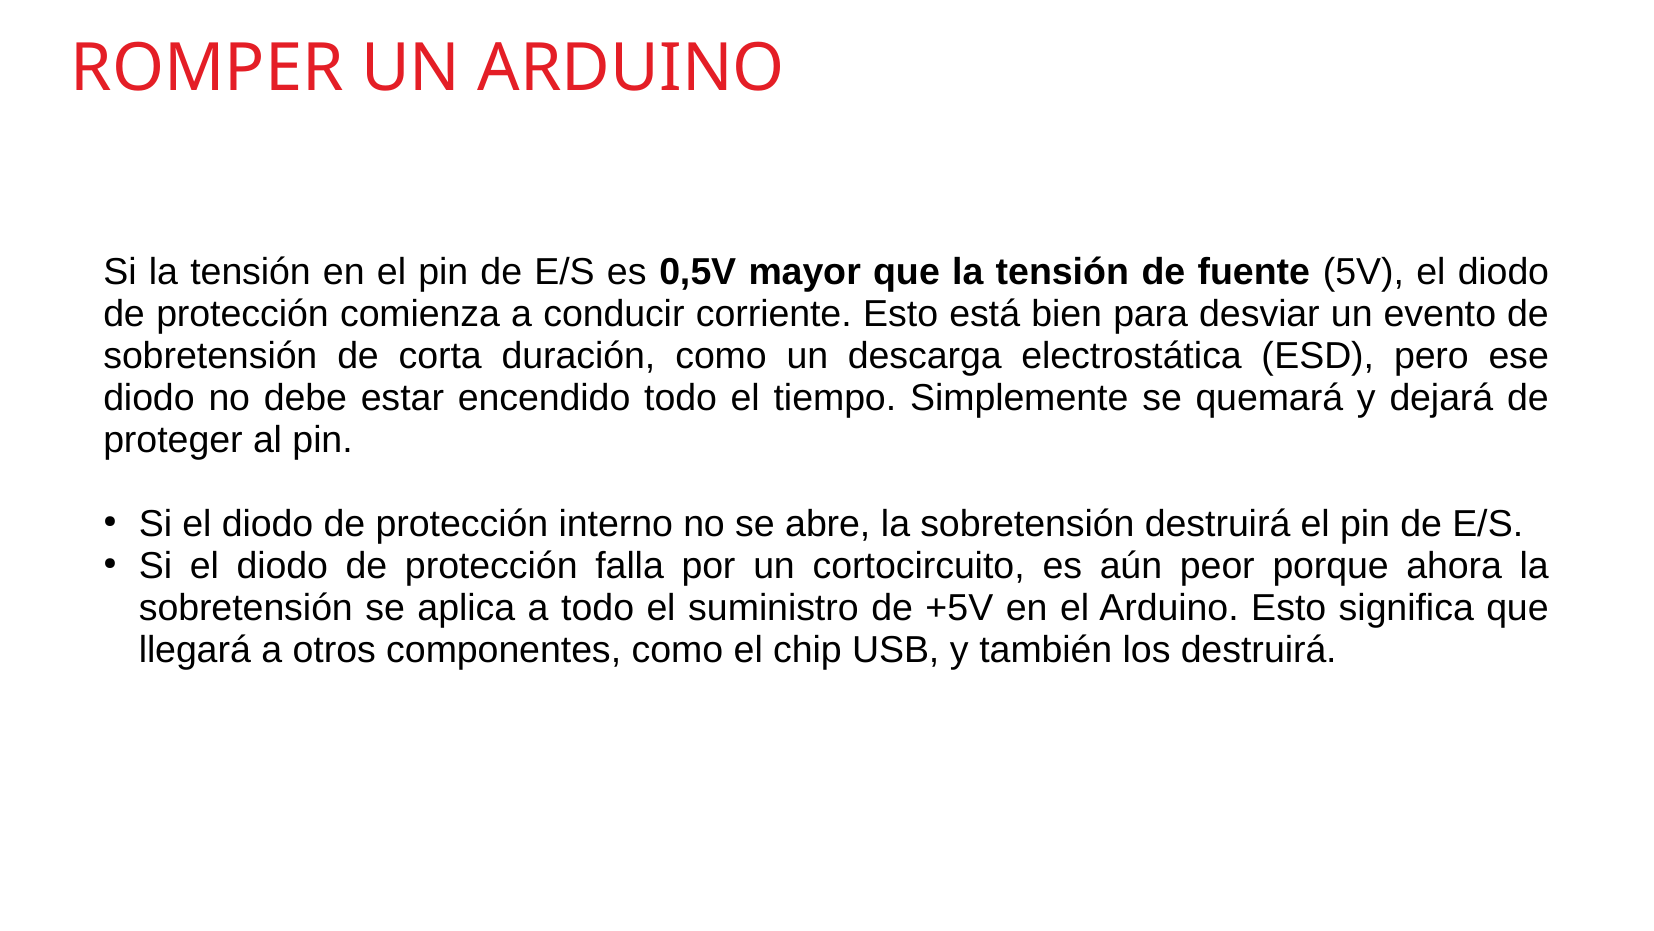

# ROMPER UN ARDUINO
Si la tensión en el pin de E/S es 0,5V mayor que la tensión de fuente (5V), el diodo de protección comienza a conducir corriente. Esto está bien para desviar un evento de sobretensión de corta duración, como un descarga electrostática (ESD), pero ese diodo no debe estar encendido todo el tiempo. Simplemente se quemará y dejará de proteger al pin.
Si el diodo de protección interno no se abre, la sobretensión destruirá el pin de E/S.
Si el diodo de protección falla por un cortocircuito, es aún peor porque ahora la sobretensión se aplica a todo el suministro de +5V en el Arduino. Esto significa que llegará a otros componentes, como el chip USB, y también los destruirá.